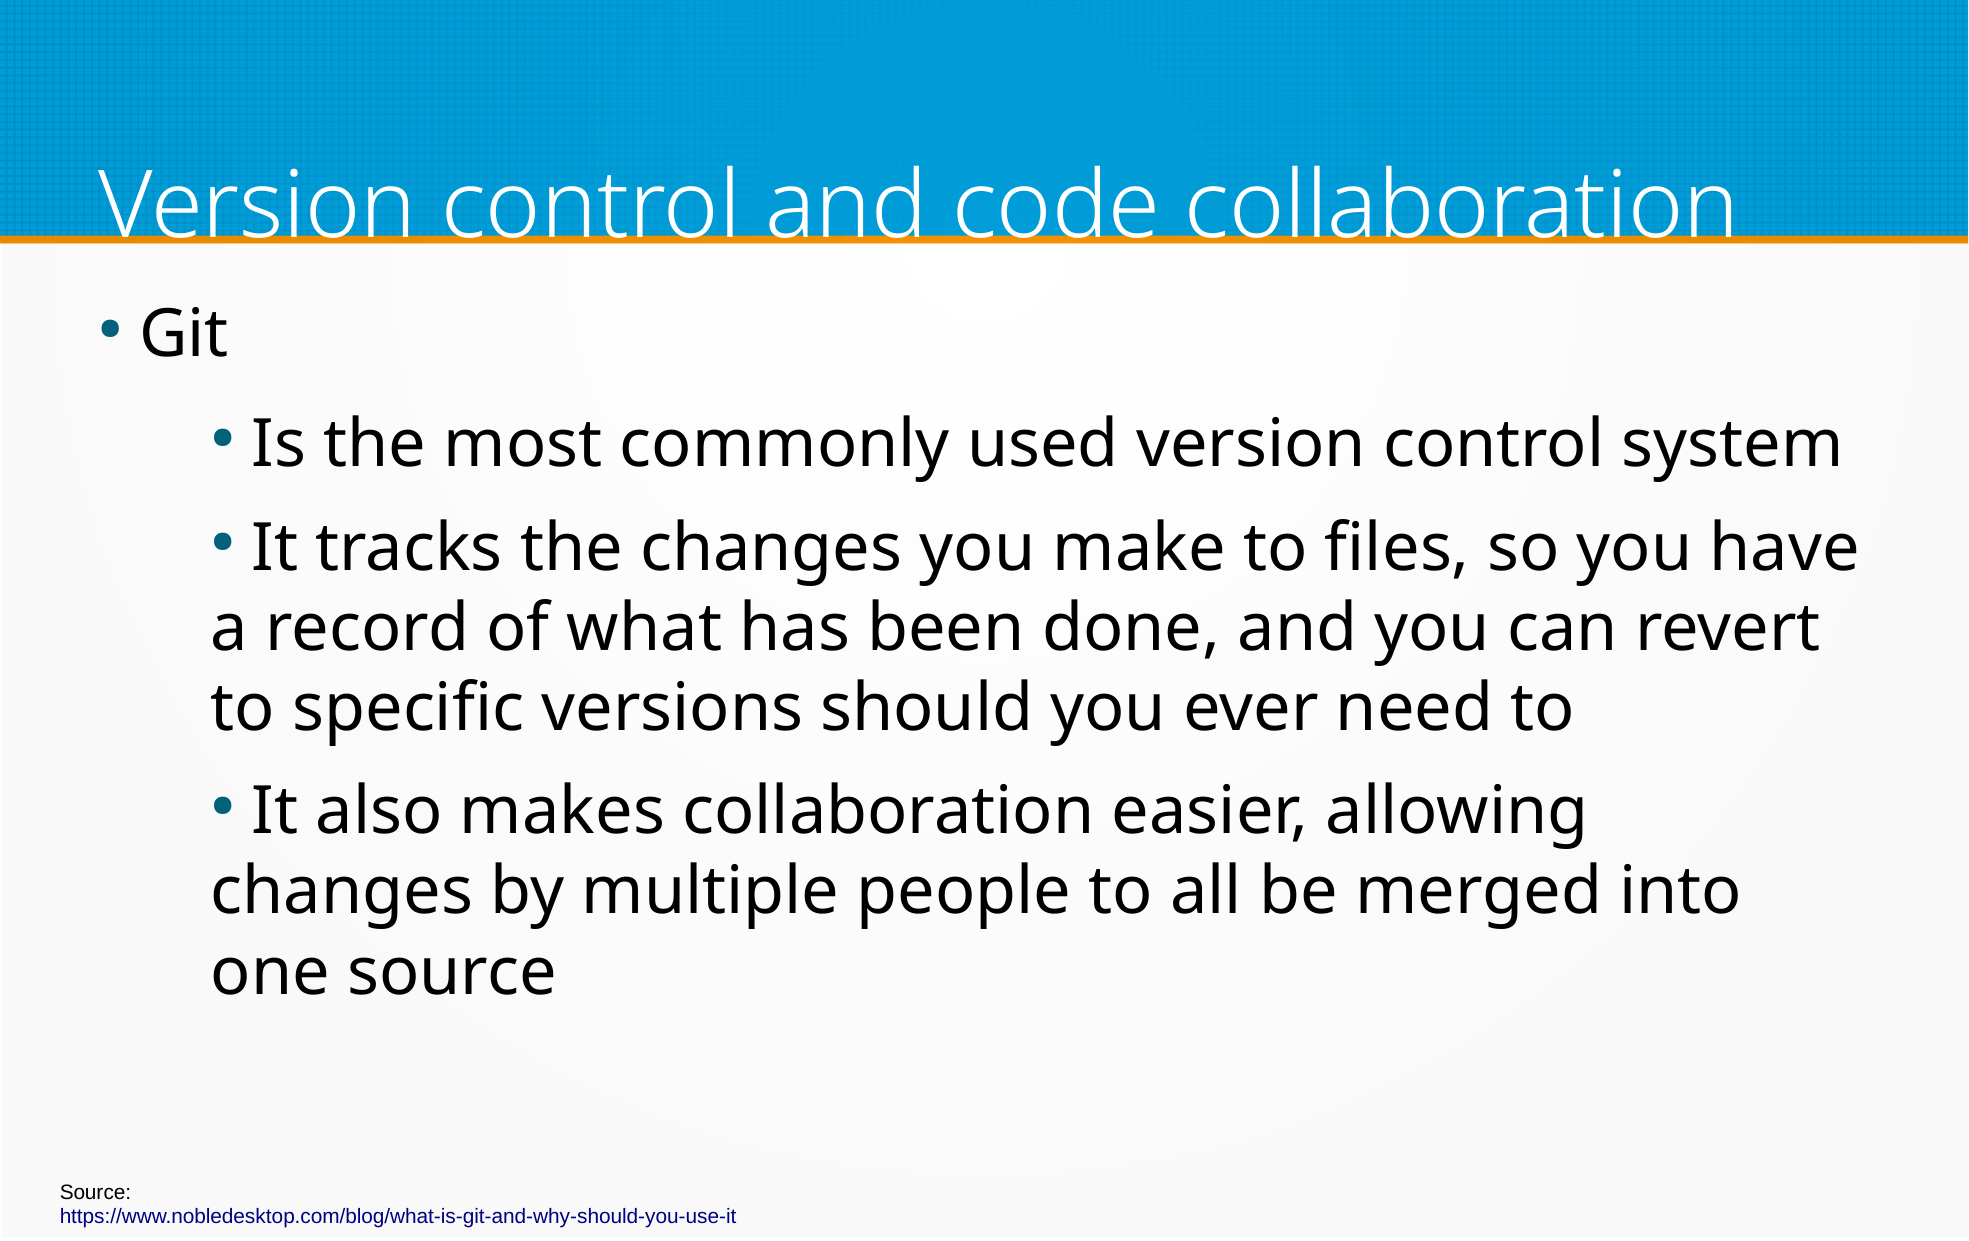

# Version control and code collaboration
 Git
 Is the most commonly used version control system
 It tracks the changes you make to files, so you have a record of what has been done, and you can revert to specific versions should you ever need to
 It also makes collaboration easier, allowing changes by multiple people to all be merged into one source
Source: https://www.nobledesktop.com/blog/what-is-git-and-why-should-you-use-it